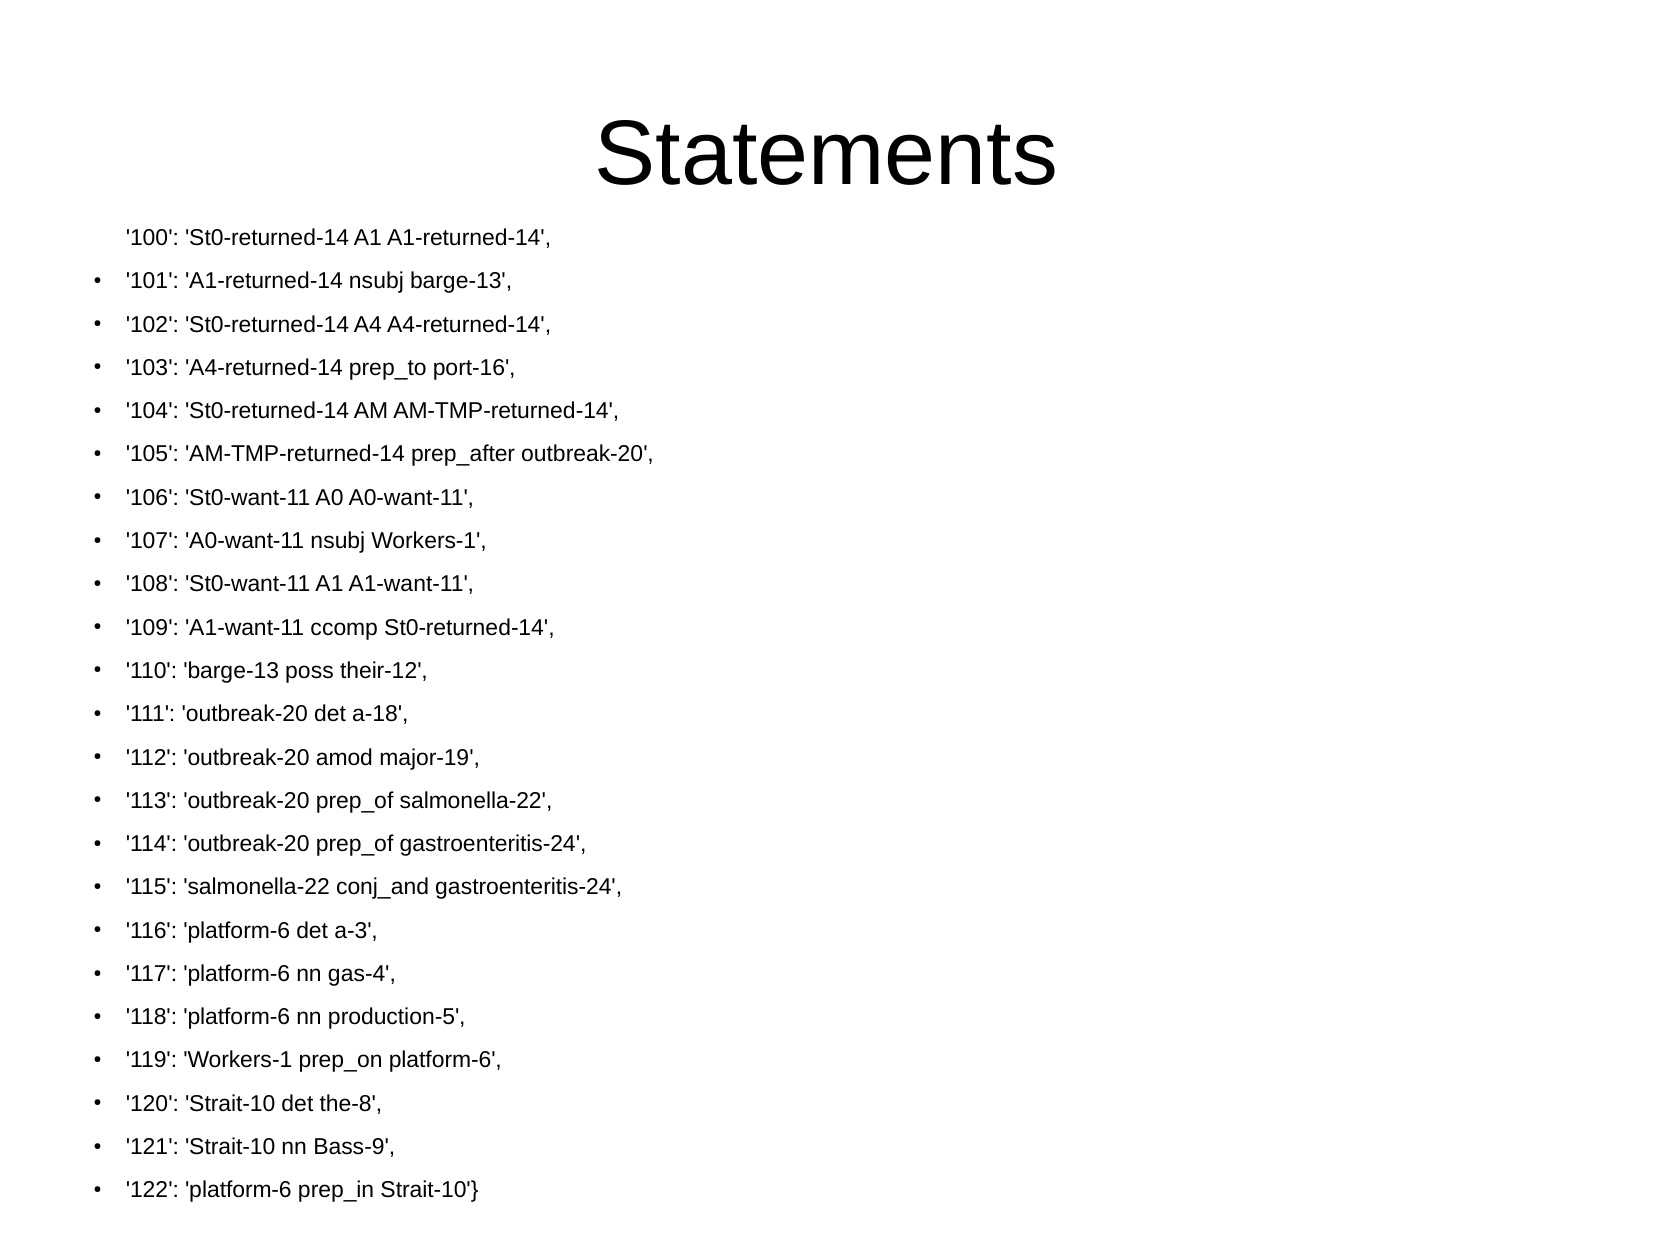

# Statements
'100': 'St0-returned-14 A1 A1-returned-14',
'101': 'A1-returned-14 nsubj barge-13',
'102': 'St0-returned-14 A4 A4-returned-14',
'103': 'A4-returned-14 prep_to port-16',
'104': 'St0-returned-14 AM AM-TMP-returned-14',
'105': 'AM-TMP-returned-14 prep_after outbreak-20',
'106': 'St0-want-11 A0 A0-want-11',
'107': 'A0-want-11 nsubj Workers-1',
'108': 'St0-want-11 A1 A1-want-11',
'109': 'A1-want-11 ccomp St0-returned-14',
'110': 'barge-13 poss their-12',
'111': 'outbreak-20 det a-18',
'112': 'outbreak-20 amod major-19',
'113': 'outbreak-20 prep_of salmonella-22',
'114': 'outbreak-20 prep_of gastroenteritis-24',
'115': 'salmonella-22 conj_and gastroenteritis-24',
'116': 'platform-6 det a-3',
'117': 'platform-6 nn gas-4',
'118': 'platform-6 nn production-5',
'119': 'Workers-1 prep_on platform-6',
'120': 'Strait-10 det the-8',
'121': 'Strait-10 nn Bass-9',
'122': 'platform-6 prep_in Strait-10'}